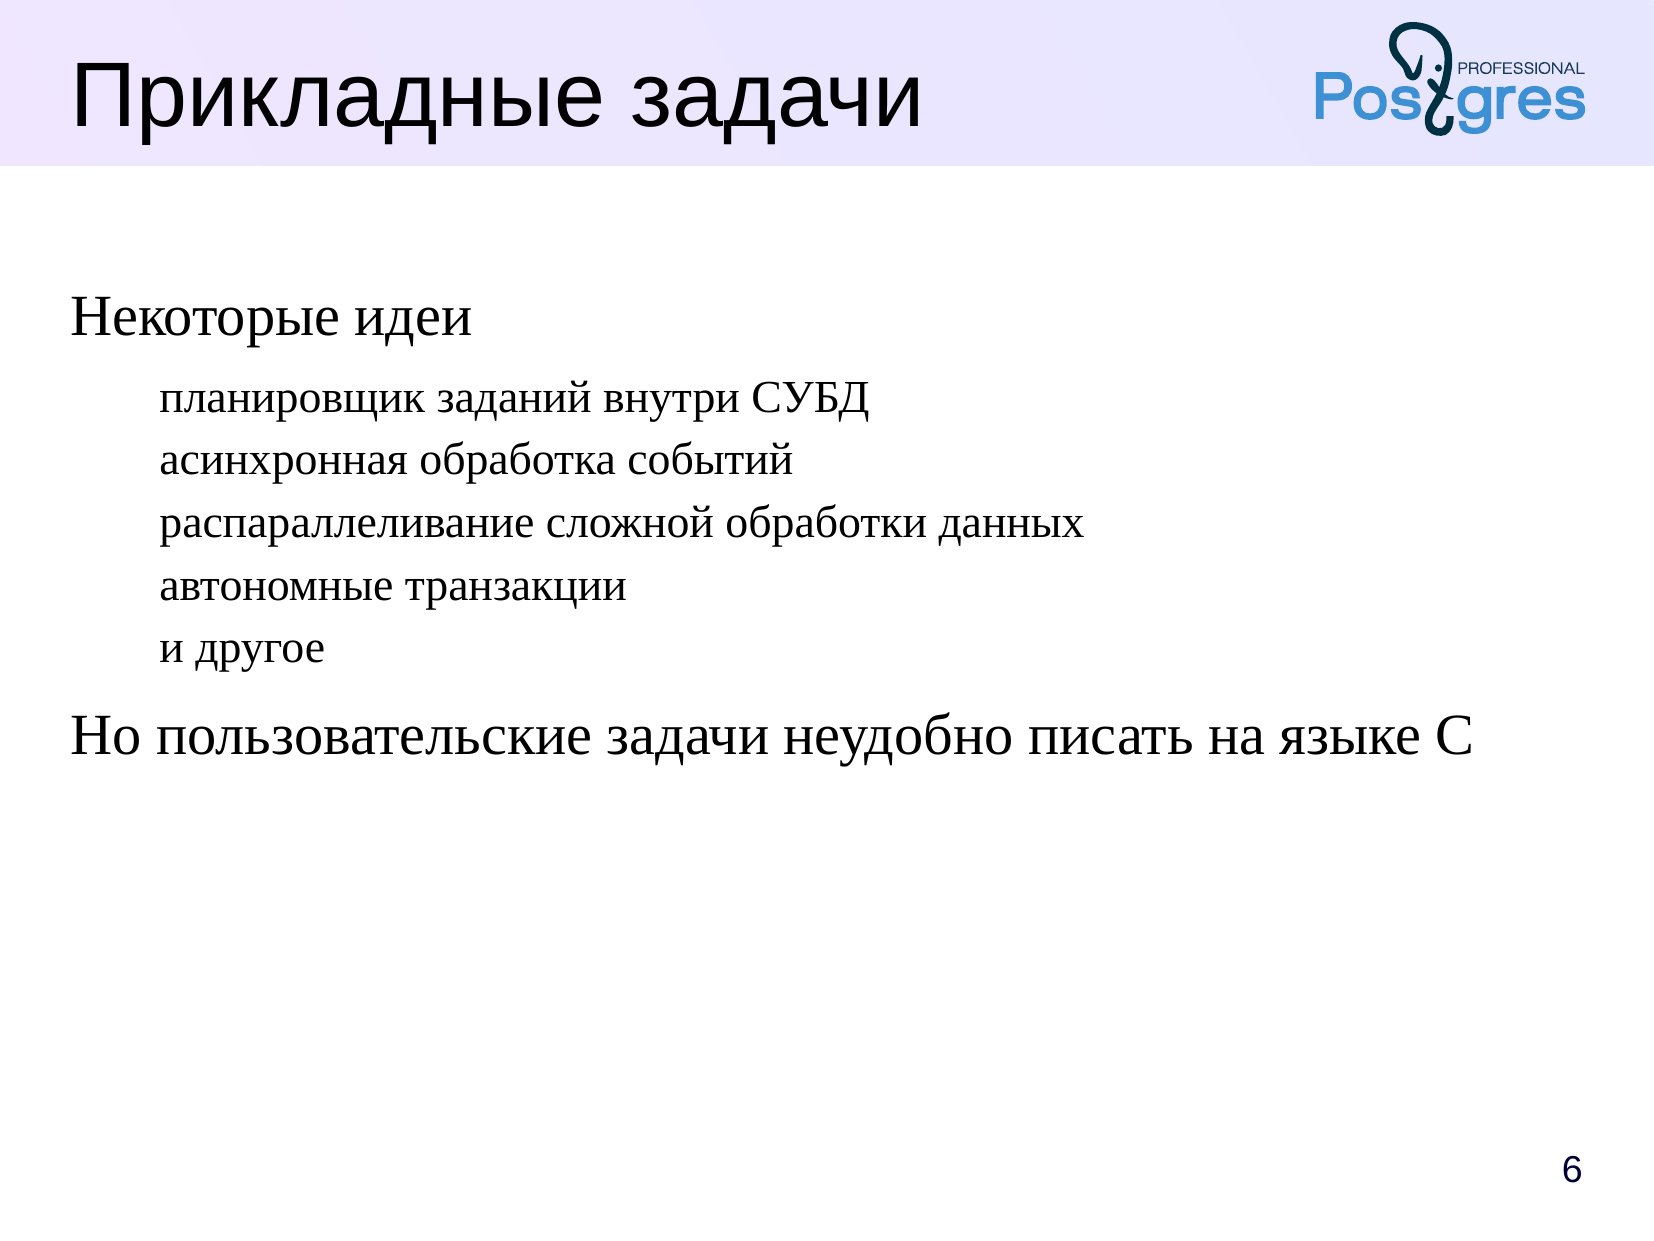

# Прикладные задачи
Некоторые идеи
планировщик заданий внутри СУБД
асинхронная обработка событий
распараллеливание сложной обработки данных
автономные транзакции
и другое
Но пользовательские задачи неудобно писать на языке C